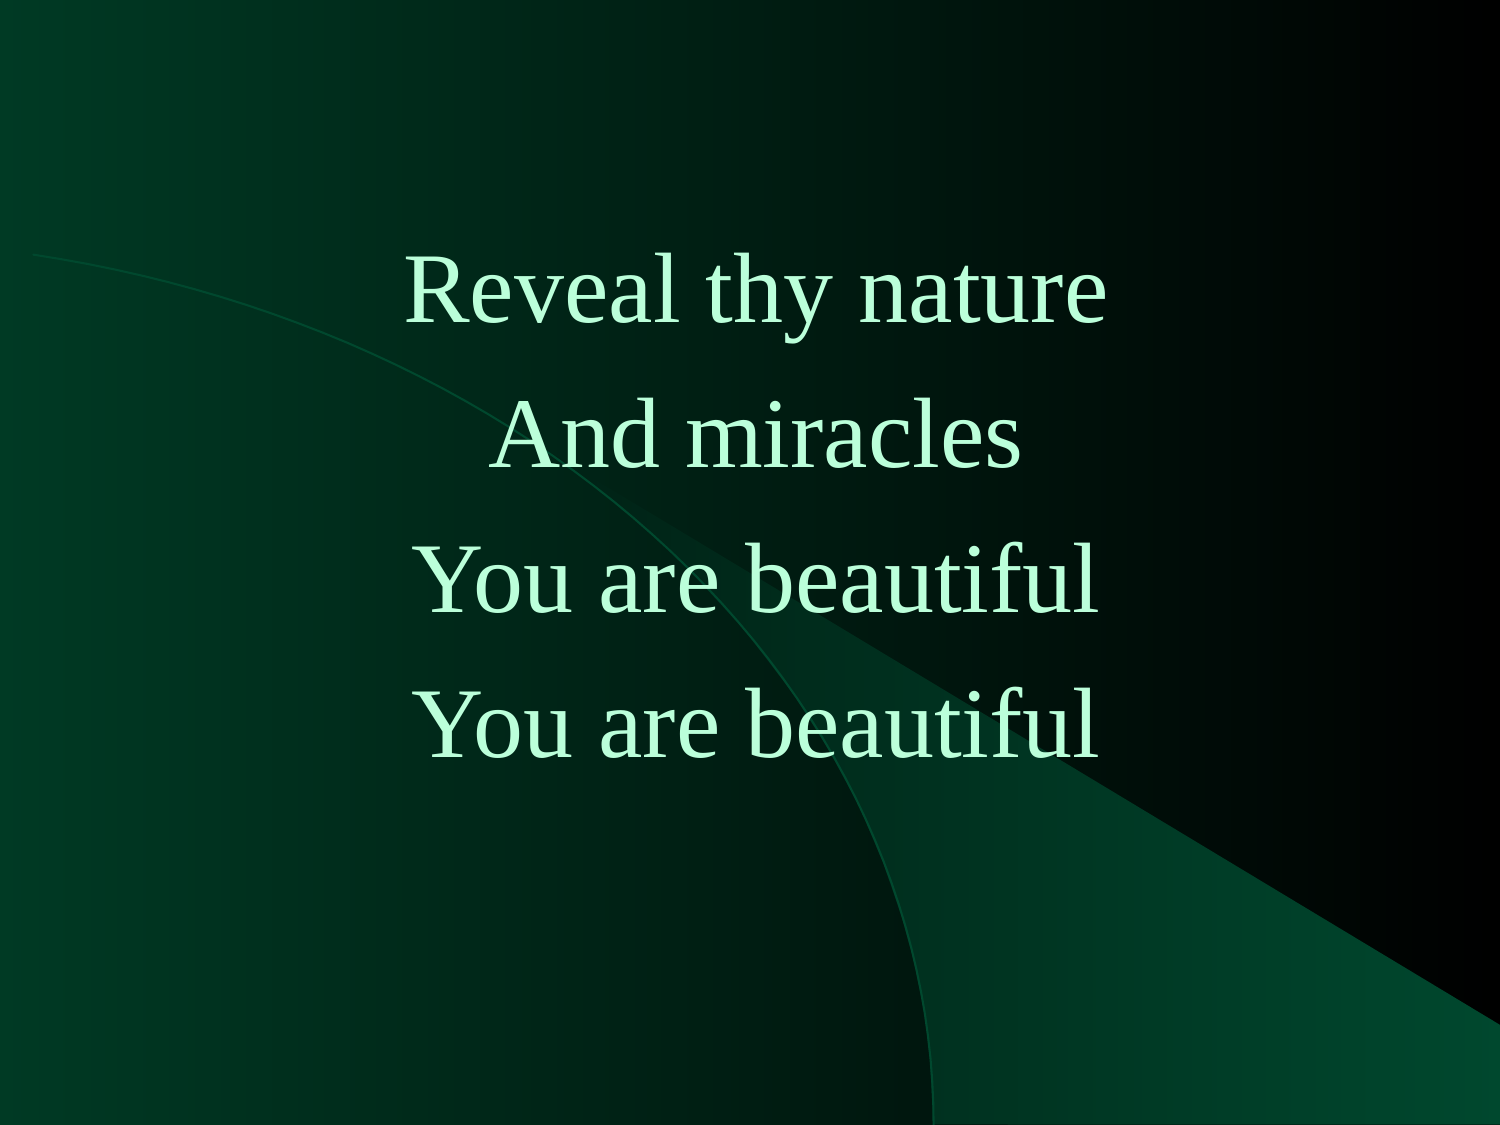

# Reveal thy nature
And miracles
You are beautiful
You are beautiful